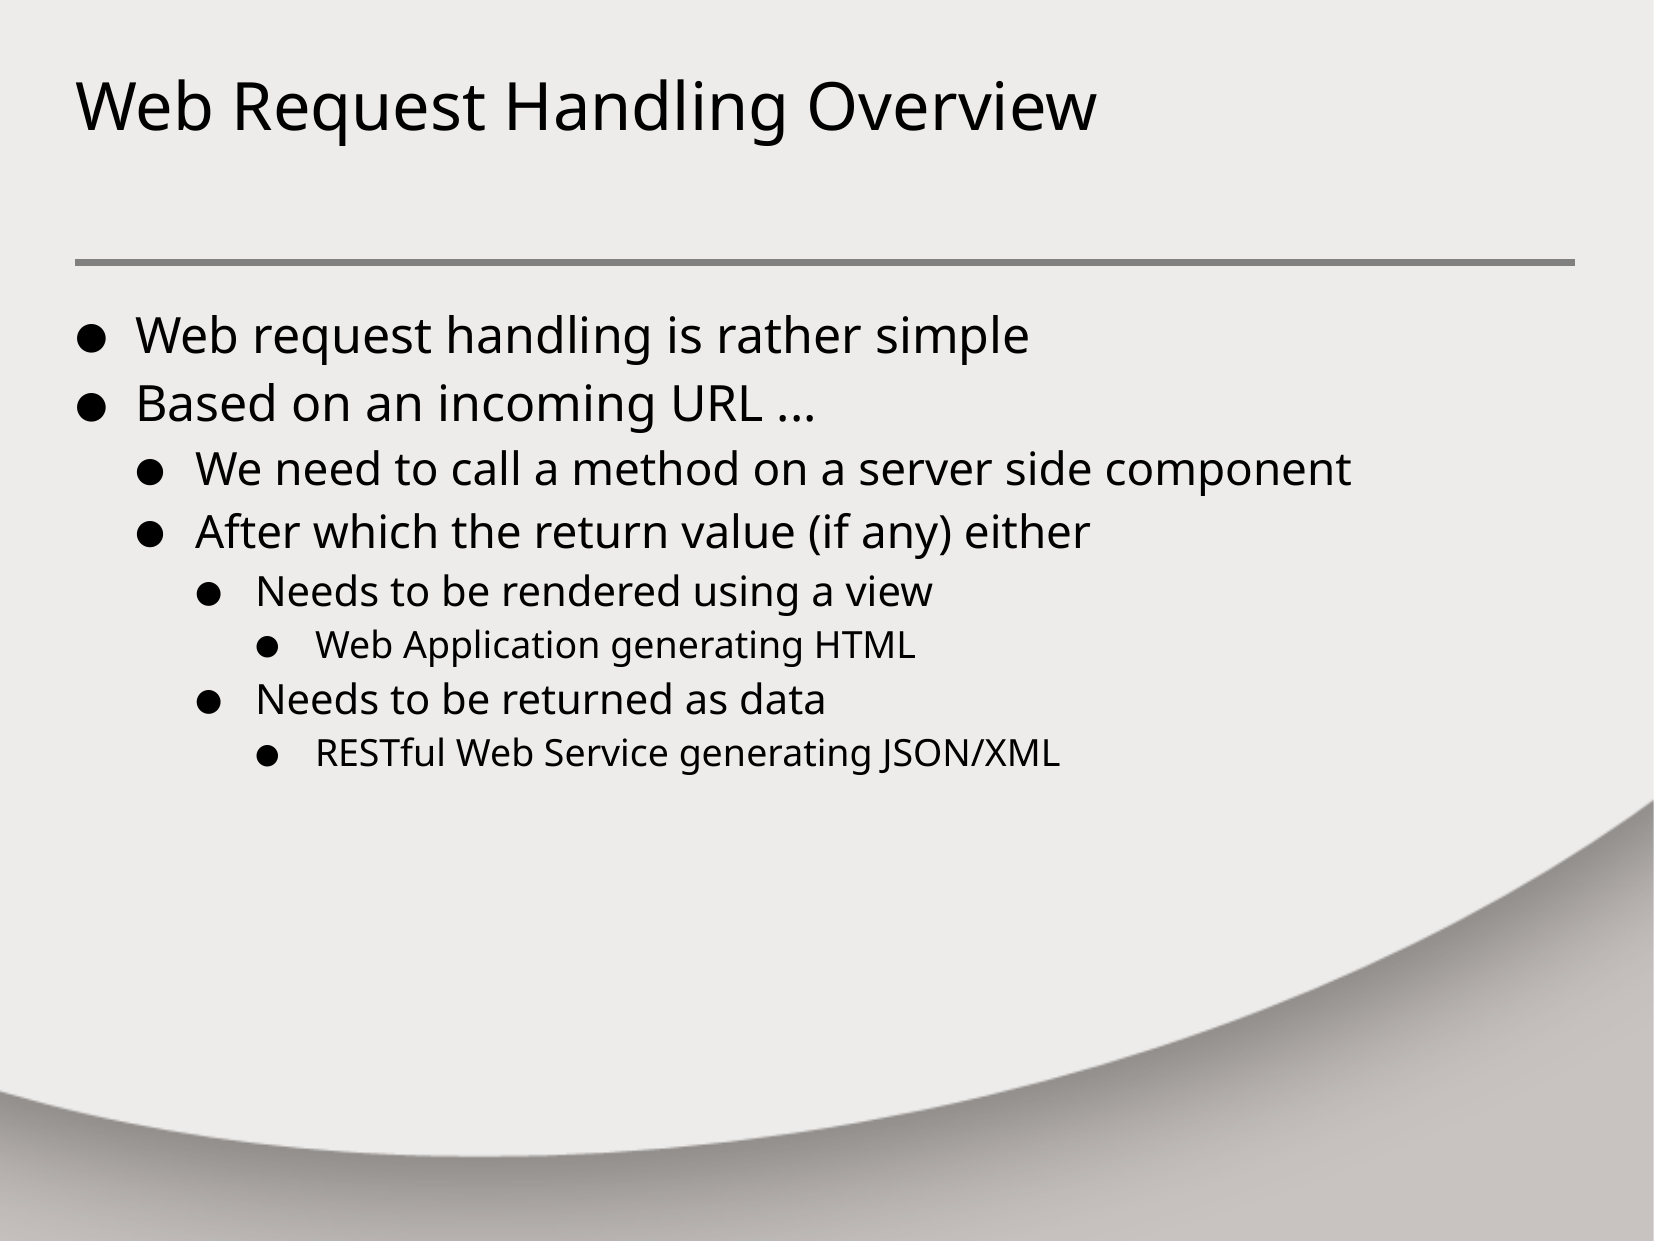

Web Request Handling Overview
# Web request handling is rather simple
Based on an incoming URL ...
We need to call a method on a server side component
After which the return value (if any) either
Needs to be rendered using a view
Web Application generating HTML
Needs to be returned as data
RESTful Web Service generating JSON/XML